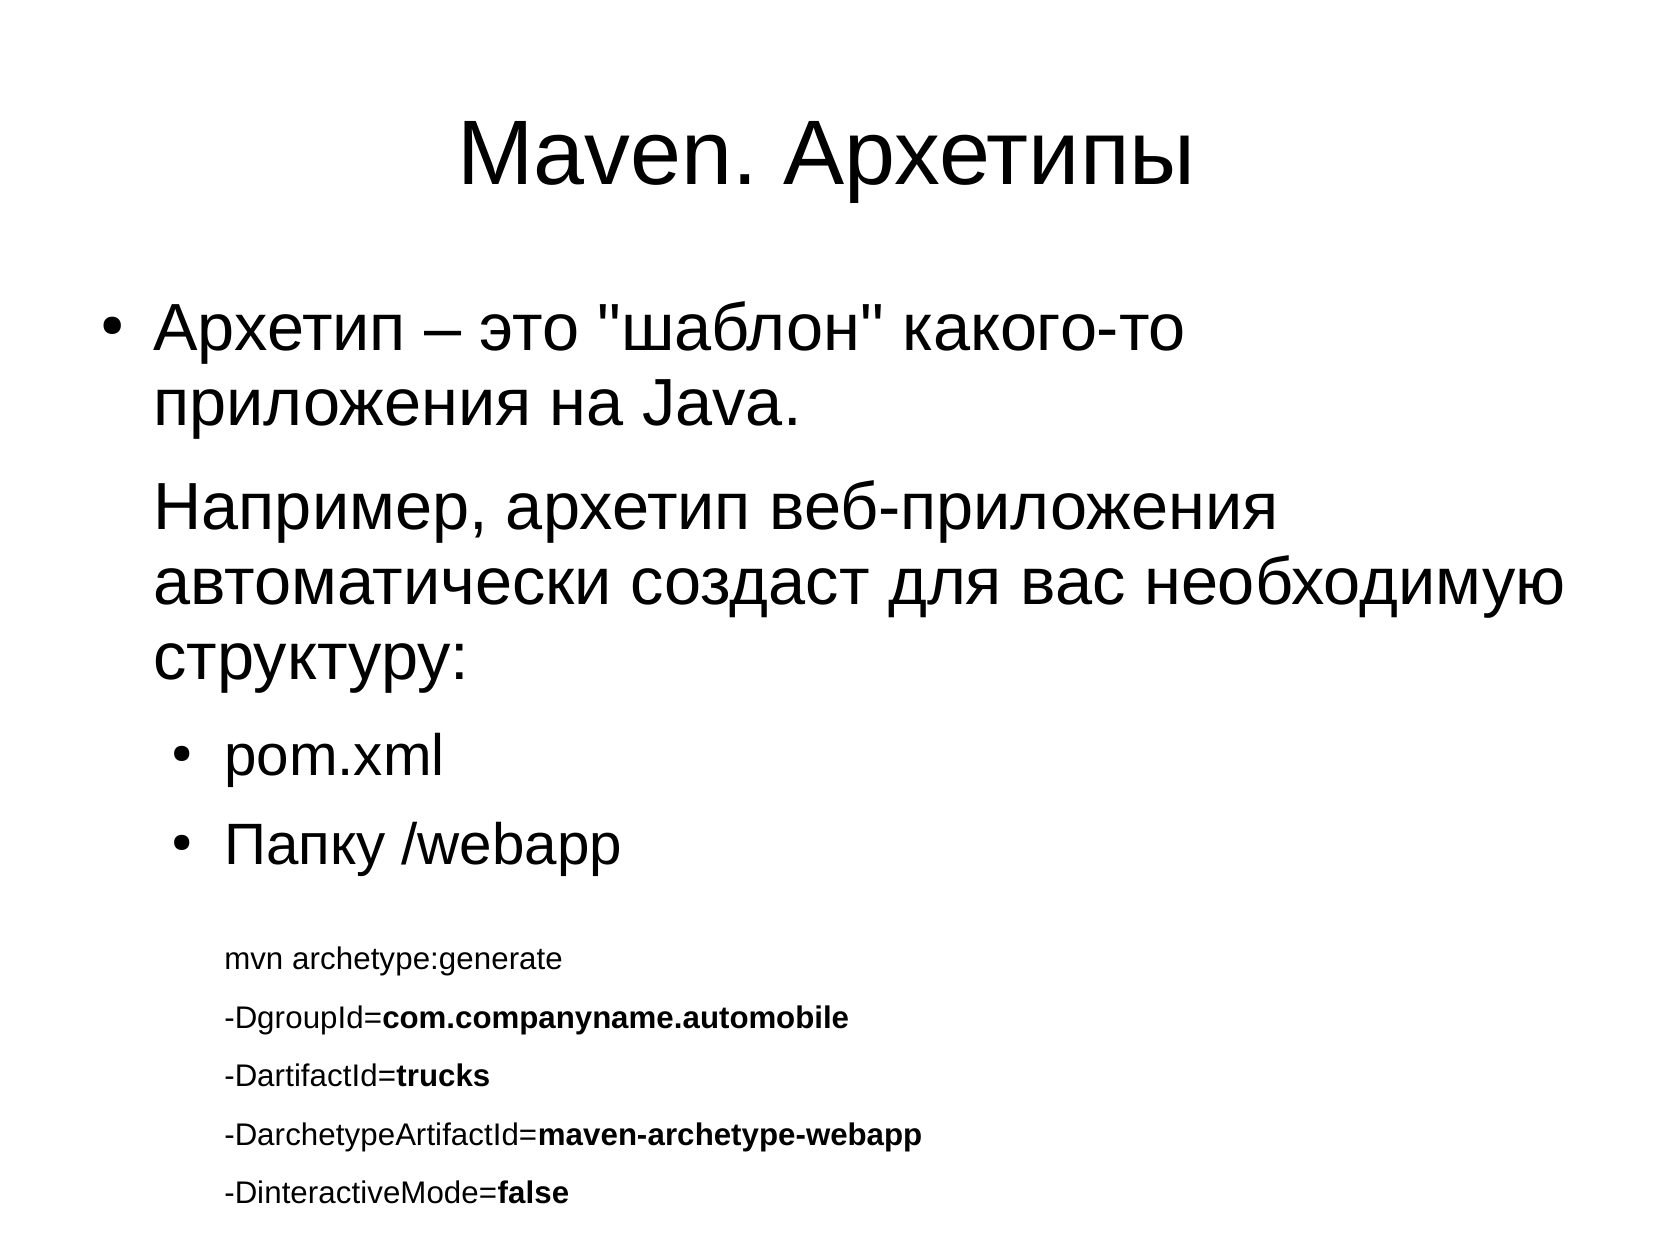

# Maven. Архетипы
Архетип – это "шаблон" какого-то приложения на Java.
Например, архетип веб-приложения автоматически создаст для вас необходимую структуру:
pom.xml
Папку /webapp
mvn archetype:generate
-DgroupId=com.companyname.automobile
-DartifactId=trucks
-DarchetypeArtifactId=maven-archetype-webapp
-DinteractiveMode=false